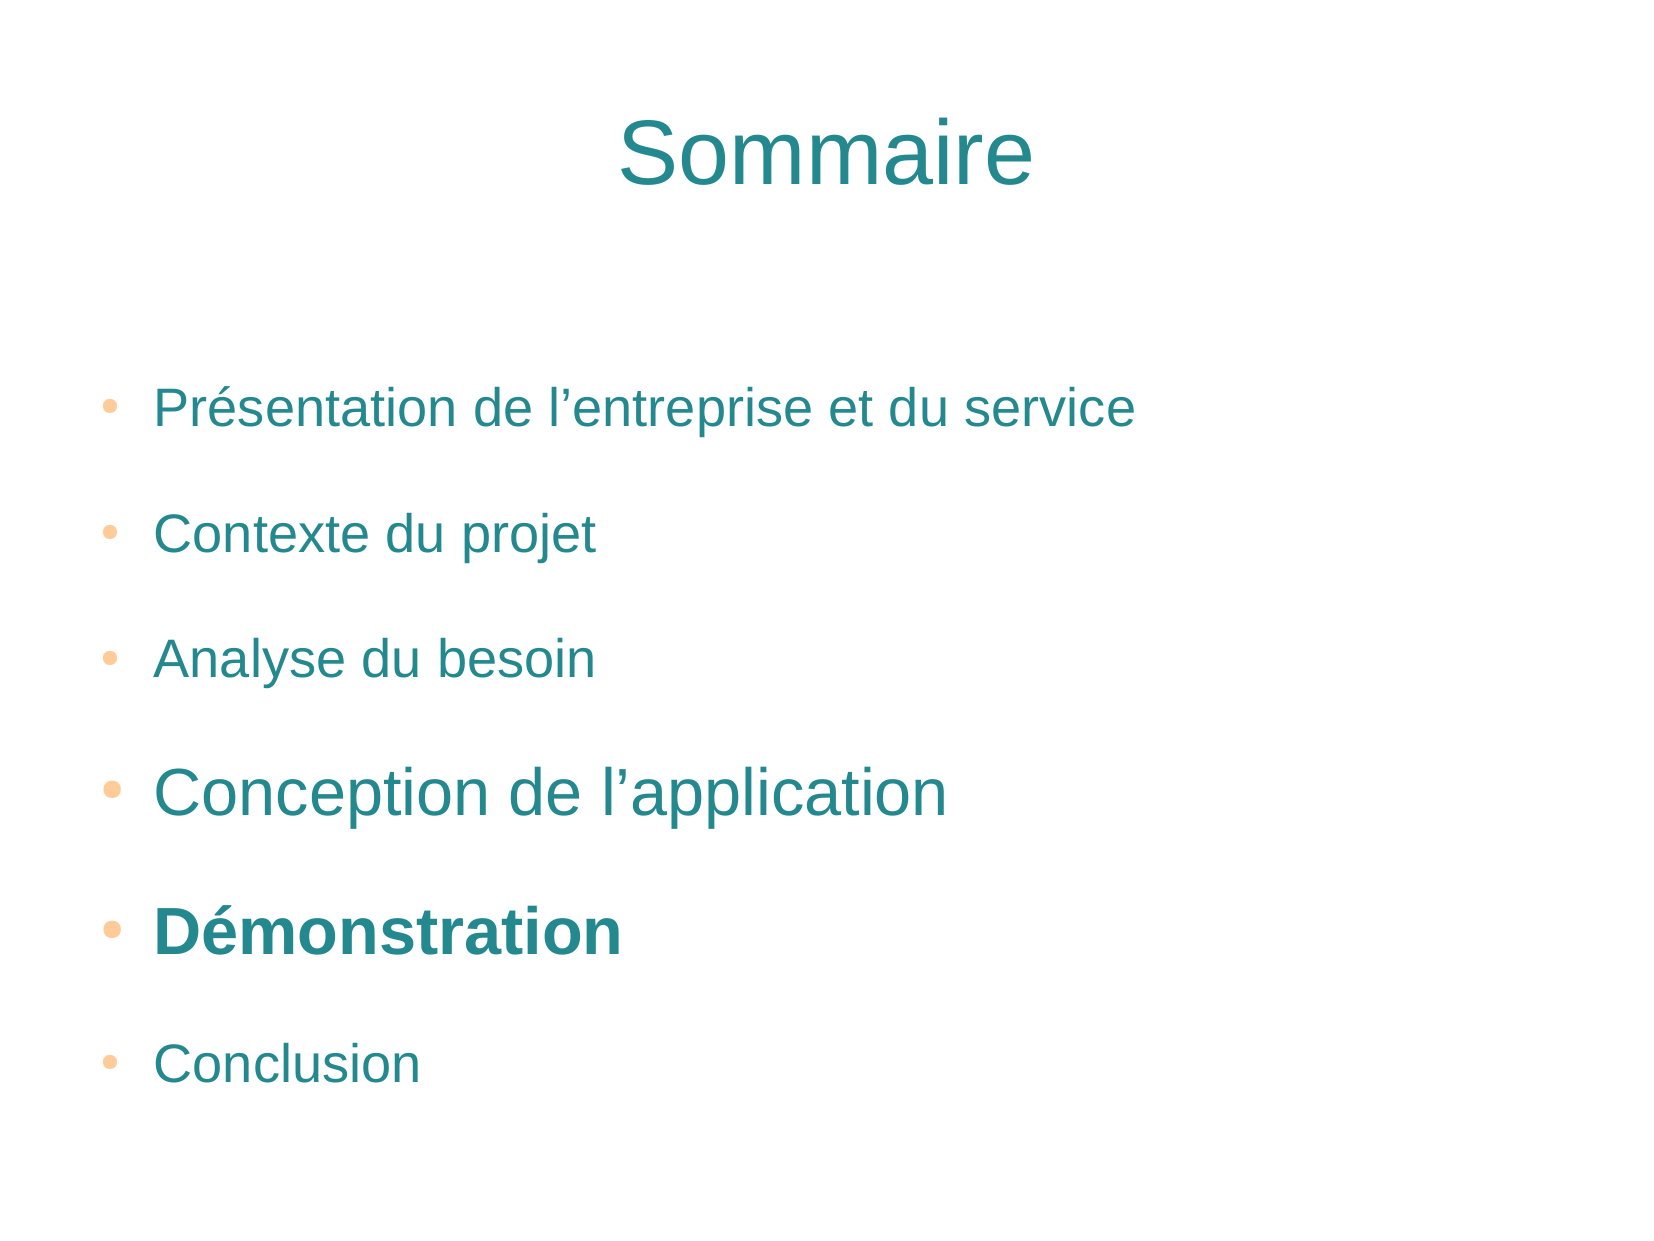

# Sommaire
Présentation de l’entreprise et du service
Contexte du projet
Analyse du besoin
Conception de l’application
Démonstration
Conclusion